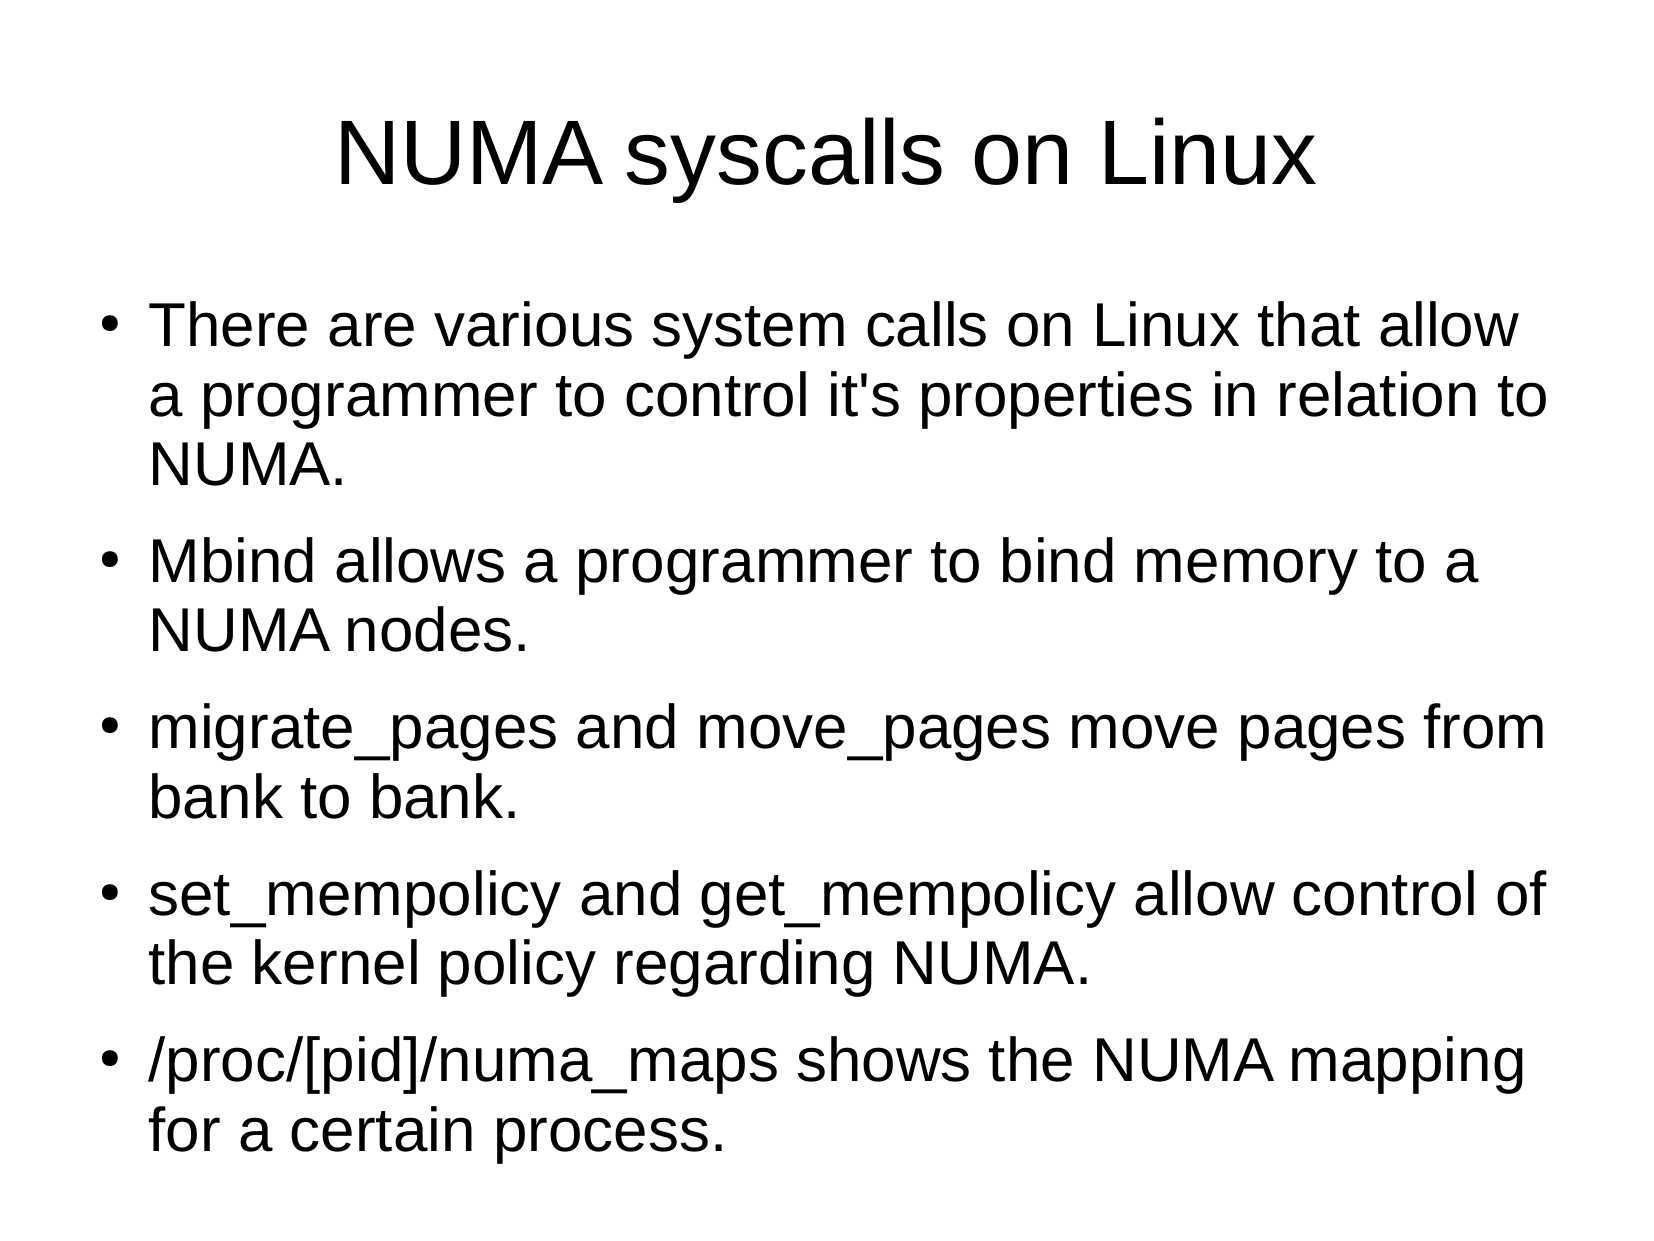

# NUMA syscalls on Linux
There are various system calls on Linux that allow a programmer to control it's properties in relation to NUMA.
Mbind allows a programmer to bind memory to a NUMA nodes.
migrate_pages and move_pages move pages from bank to bank.
set_mempolicy and get_mempolicy allow control of the kernel policy regarding NUMA.
/proc/[pid]/numa_maps shows the NUMA mapping for a certain process.